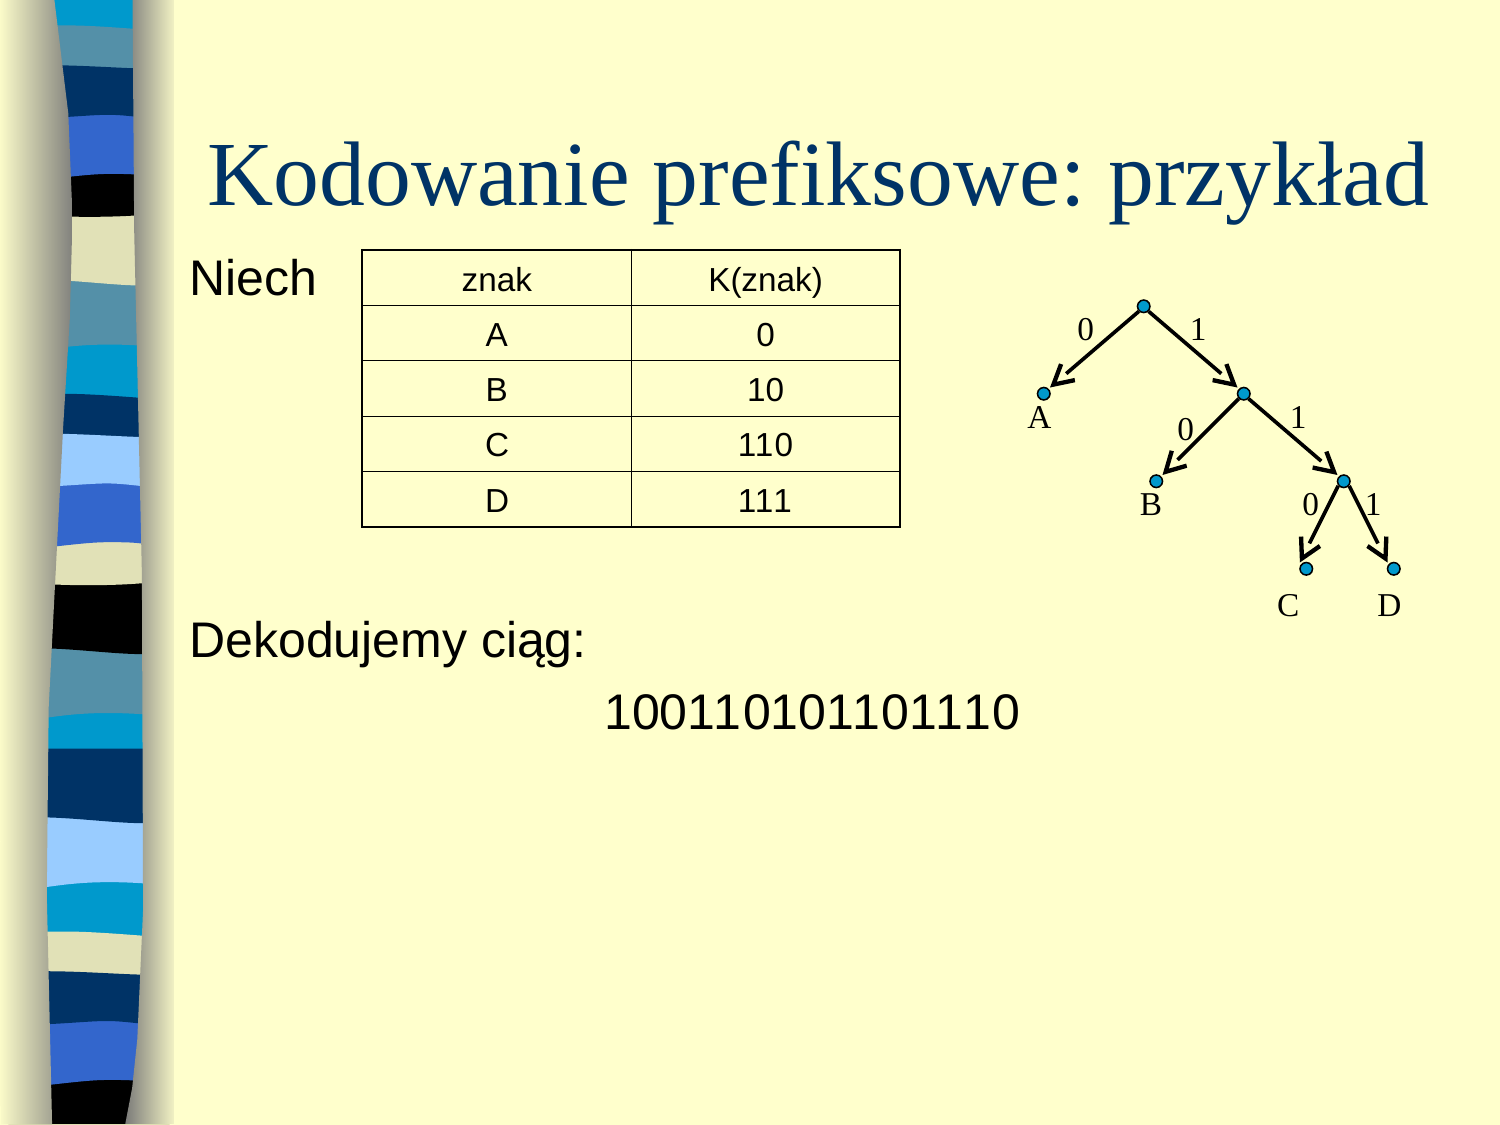

# Kodowanie prefiksowe: przykład
Niech
Dekodujemy ciąg:
100110101101110
| znak | K(znak) |
| --- | --- |
| A | 0 |
| B | 10 |
| C | 110 |
| D | 111 |
0
1
A
1
0
B
0
1
C
D